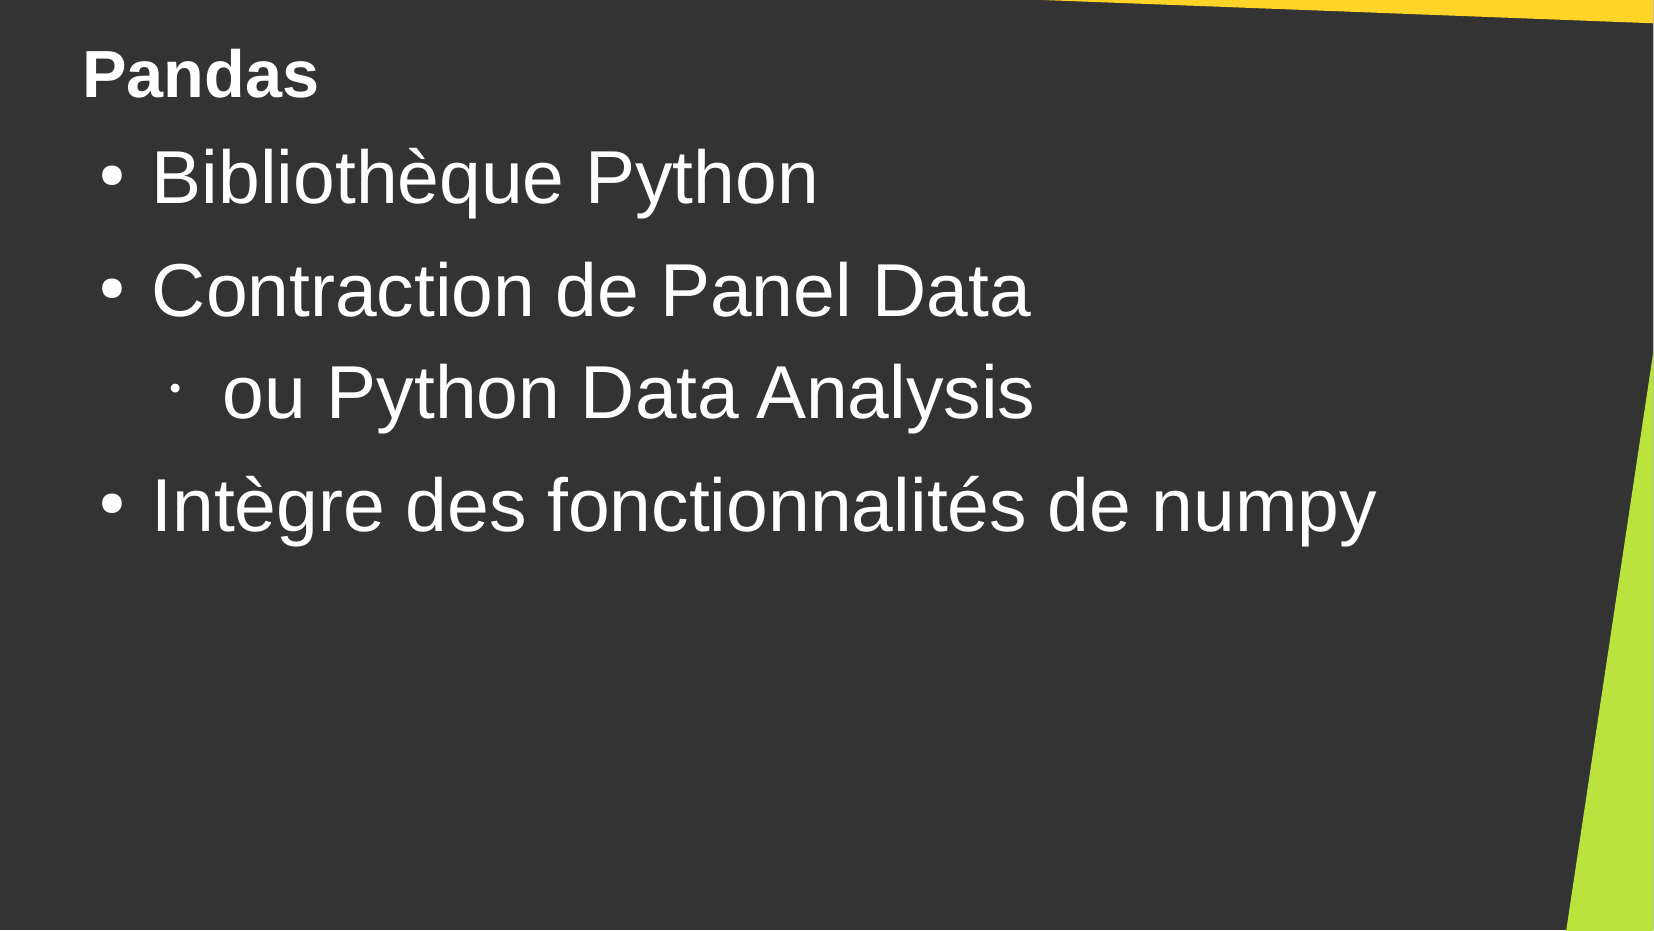

# Pandas
Bibliothèque Python
Contraction de Panel Data
ou Python Data Analysis
Intègre des fonctionnalités de numpy